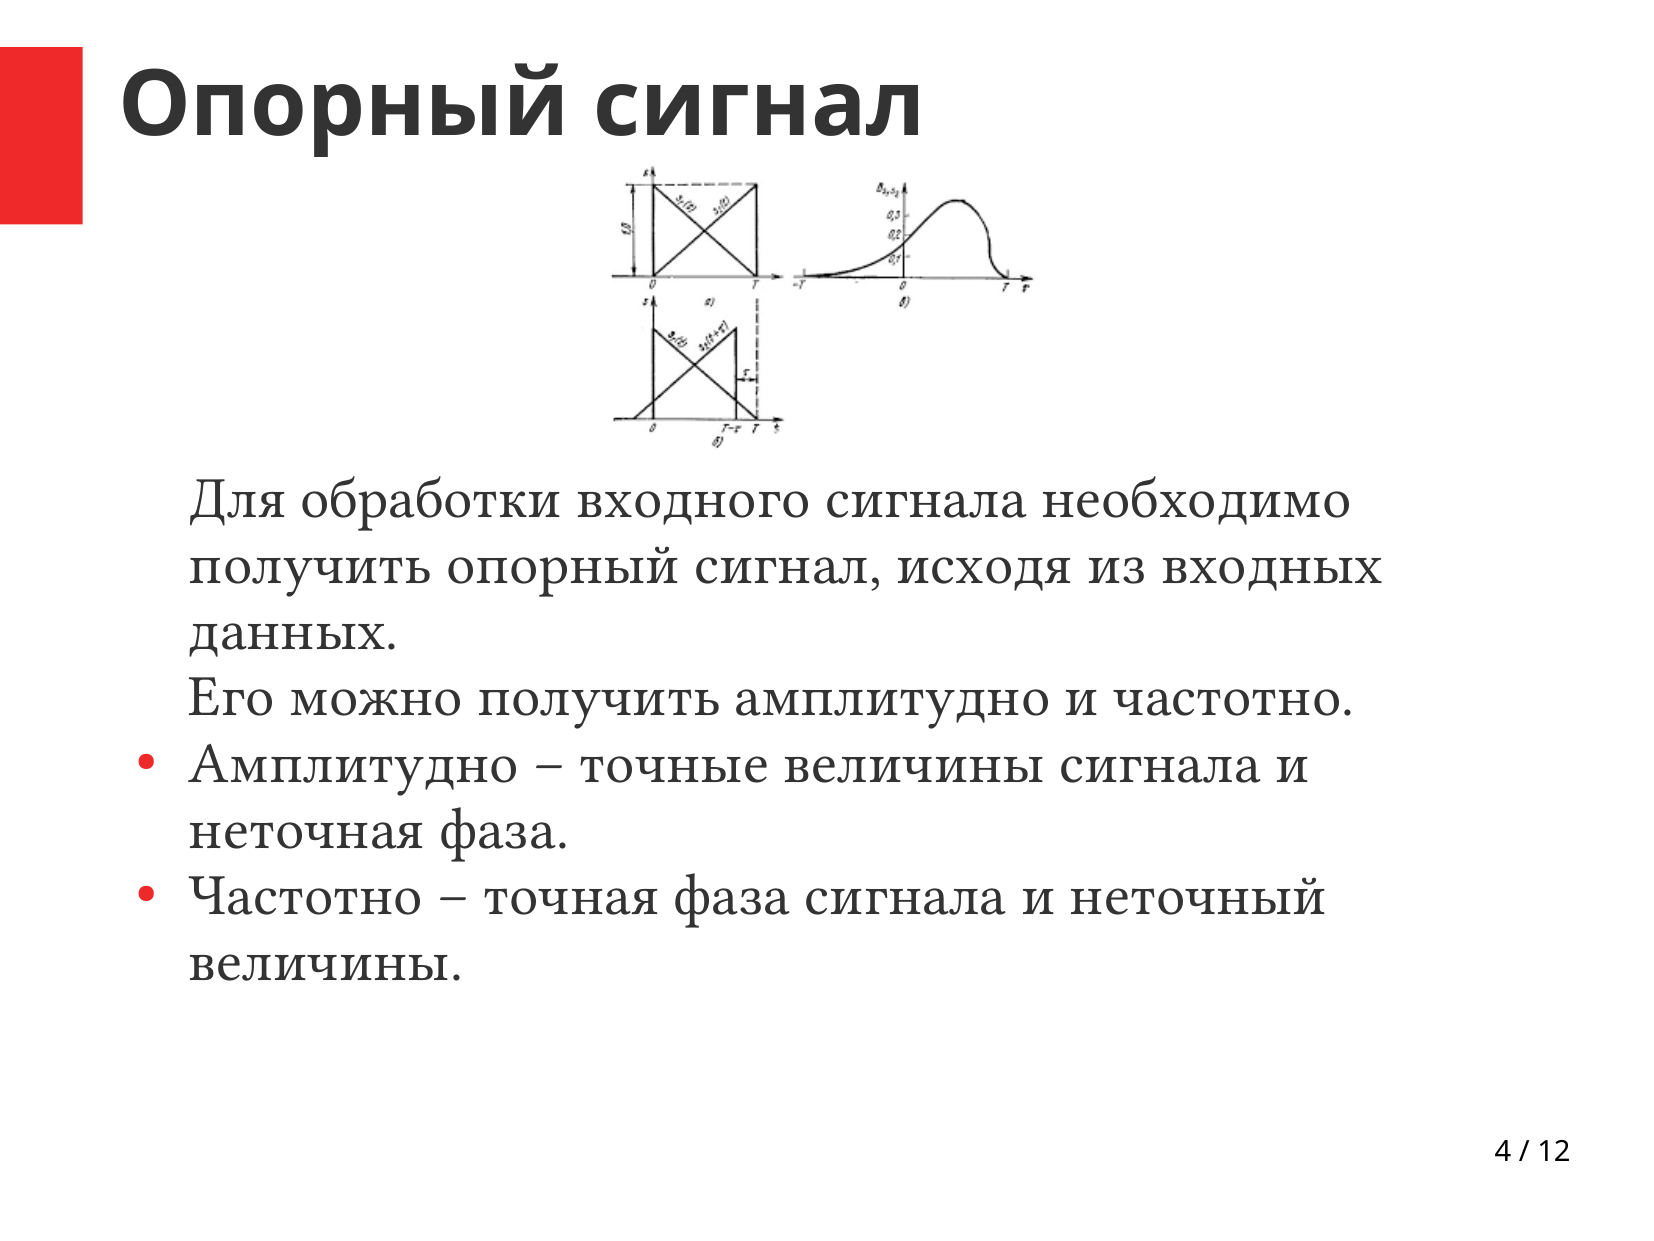

# Опорный сигнал
Для обработки входного сигнала необходимо получить опорный сигнал, исходя из входных данных.
Его можно получить амплитудно и частотно.
Амплитудно – точные величины сигнала и неточная фаза.
Частотно – точная фаза сигнала и неточный величины.
4